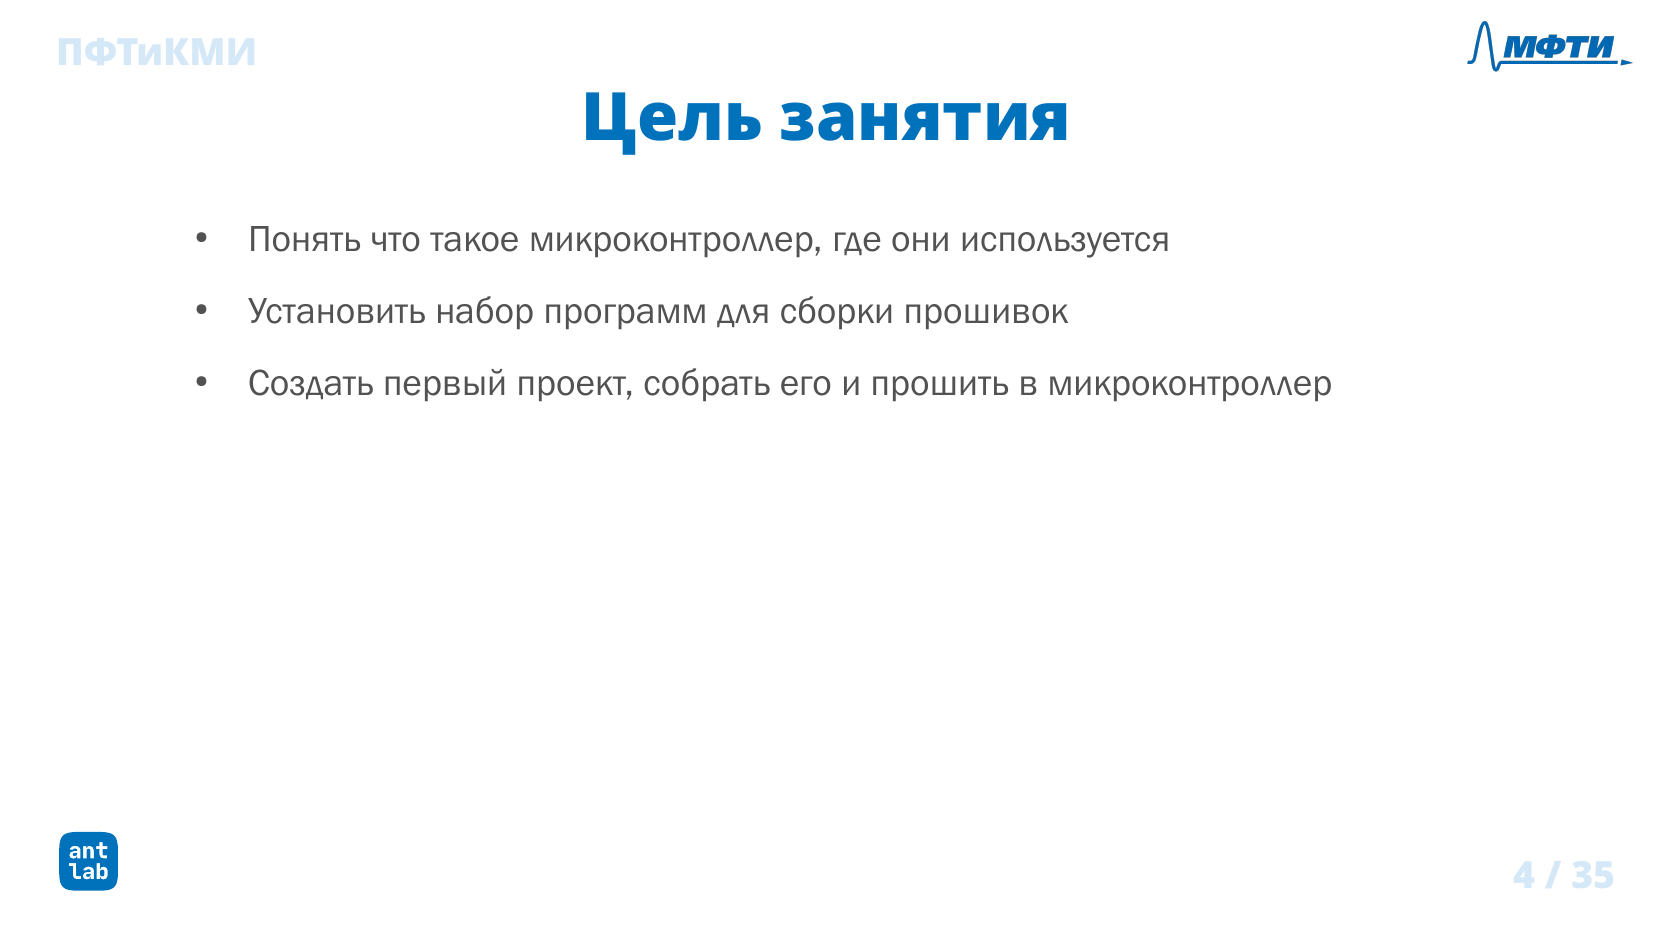

# Цель занятия
Понять что такое микроконтроллер, где они используется
Установить набор программ для сборки прошивок
Создать первый проект, собрать его и прошить в микроконтроллер